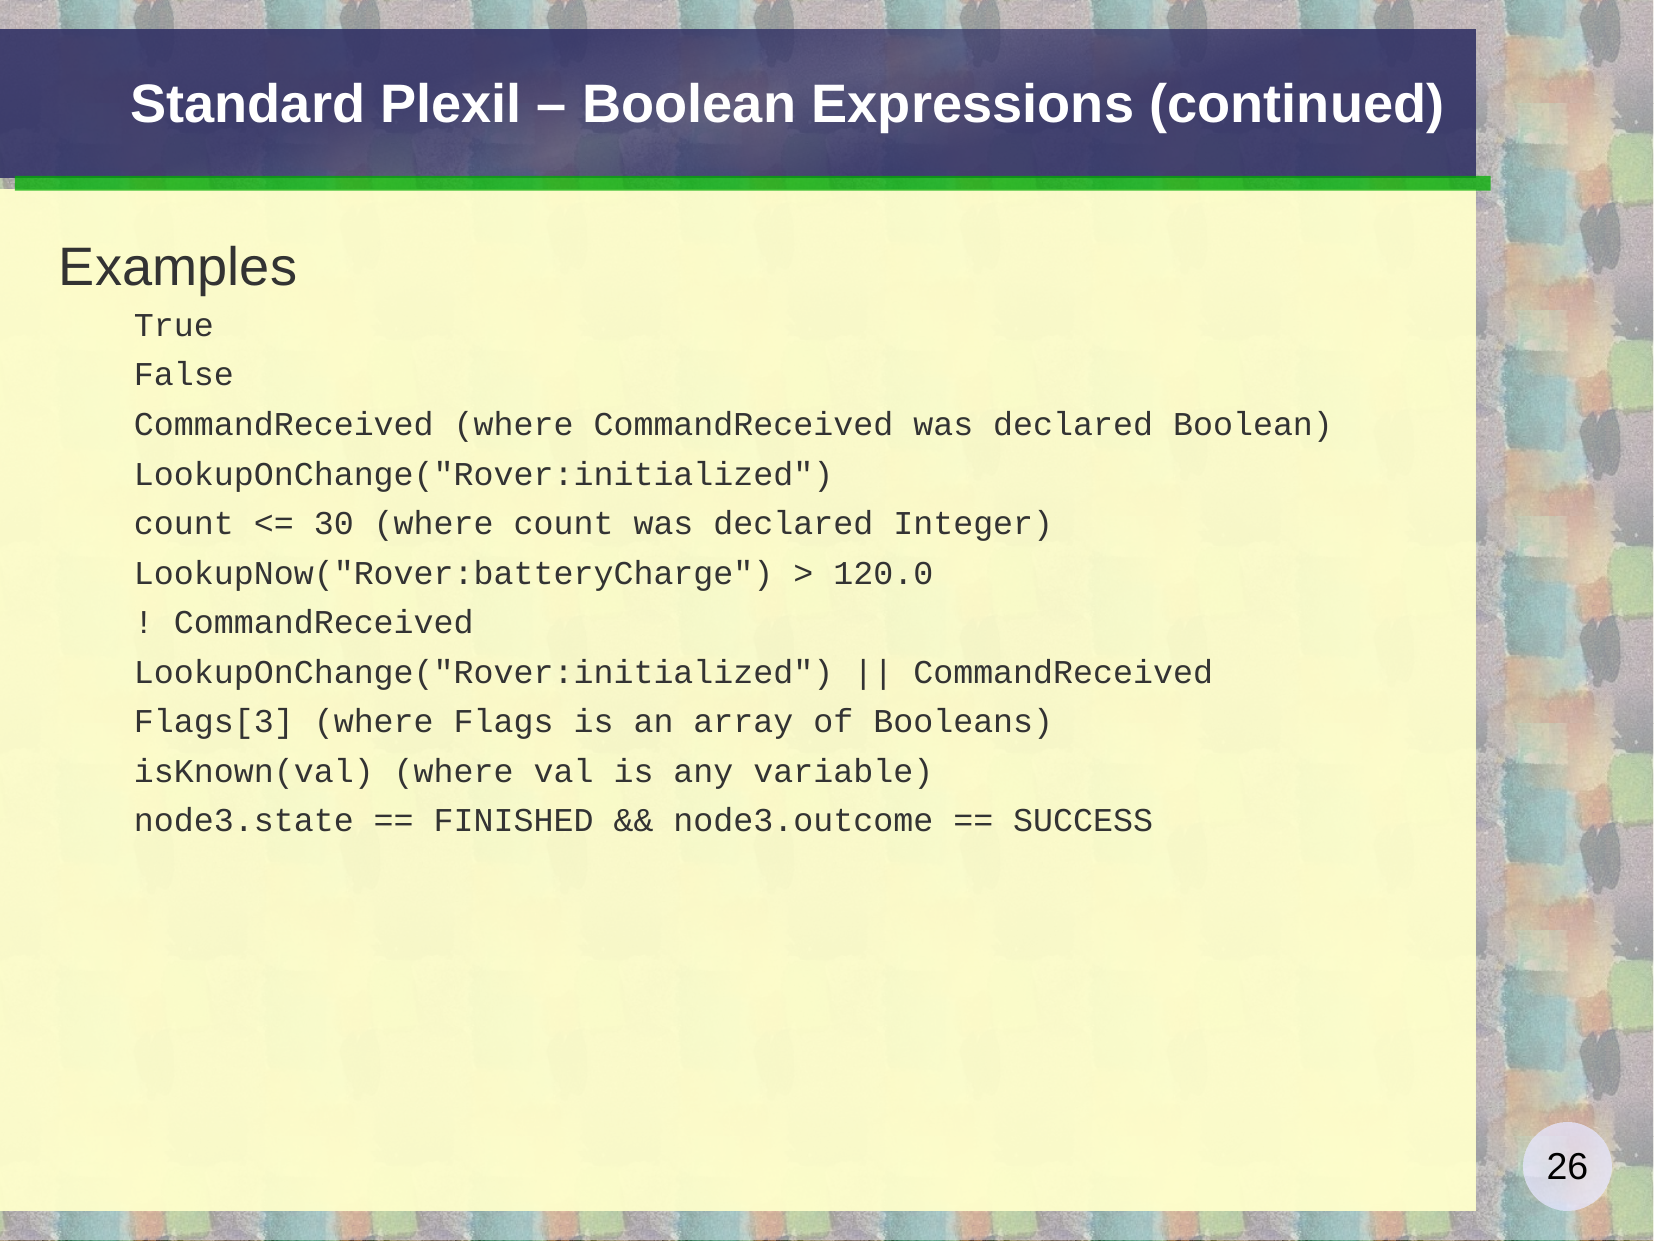

# Standard Plexil – Boolean Expressions (continued)
Examples
True
False
CommandReceived (where CommandReceived was declared Boolean)
LookupOnChange("Rover:initialized")
count <= 30 (where count was declared Integer)
LookupNow("Rover:batteryCharge") > 120.0
! CommandReceived
LookupOnChange("Rover:initialized") || CommandReceived
Flags[3] (where Flags is an array of Booleans)
isKnown(val) (where val is any variable)
node3.state == FINISHED && node3.outcome == SUCCESS